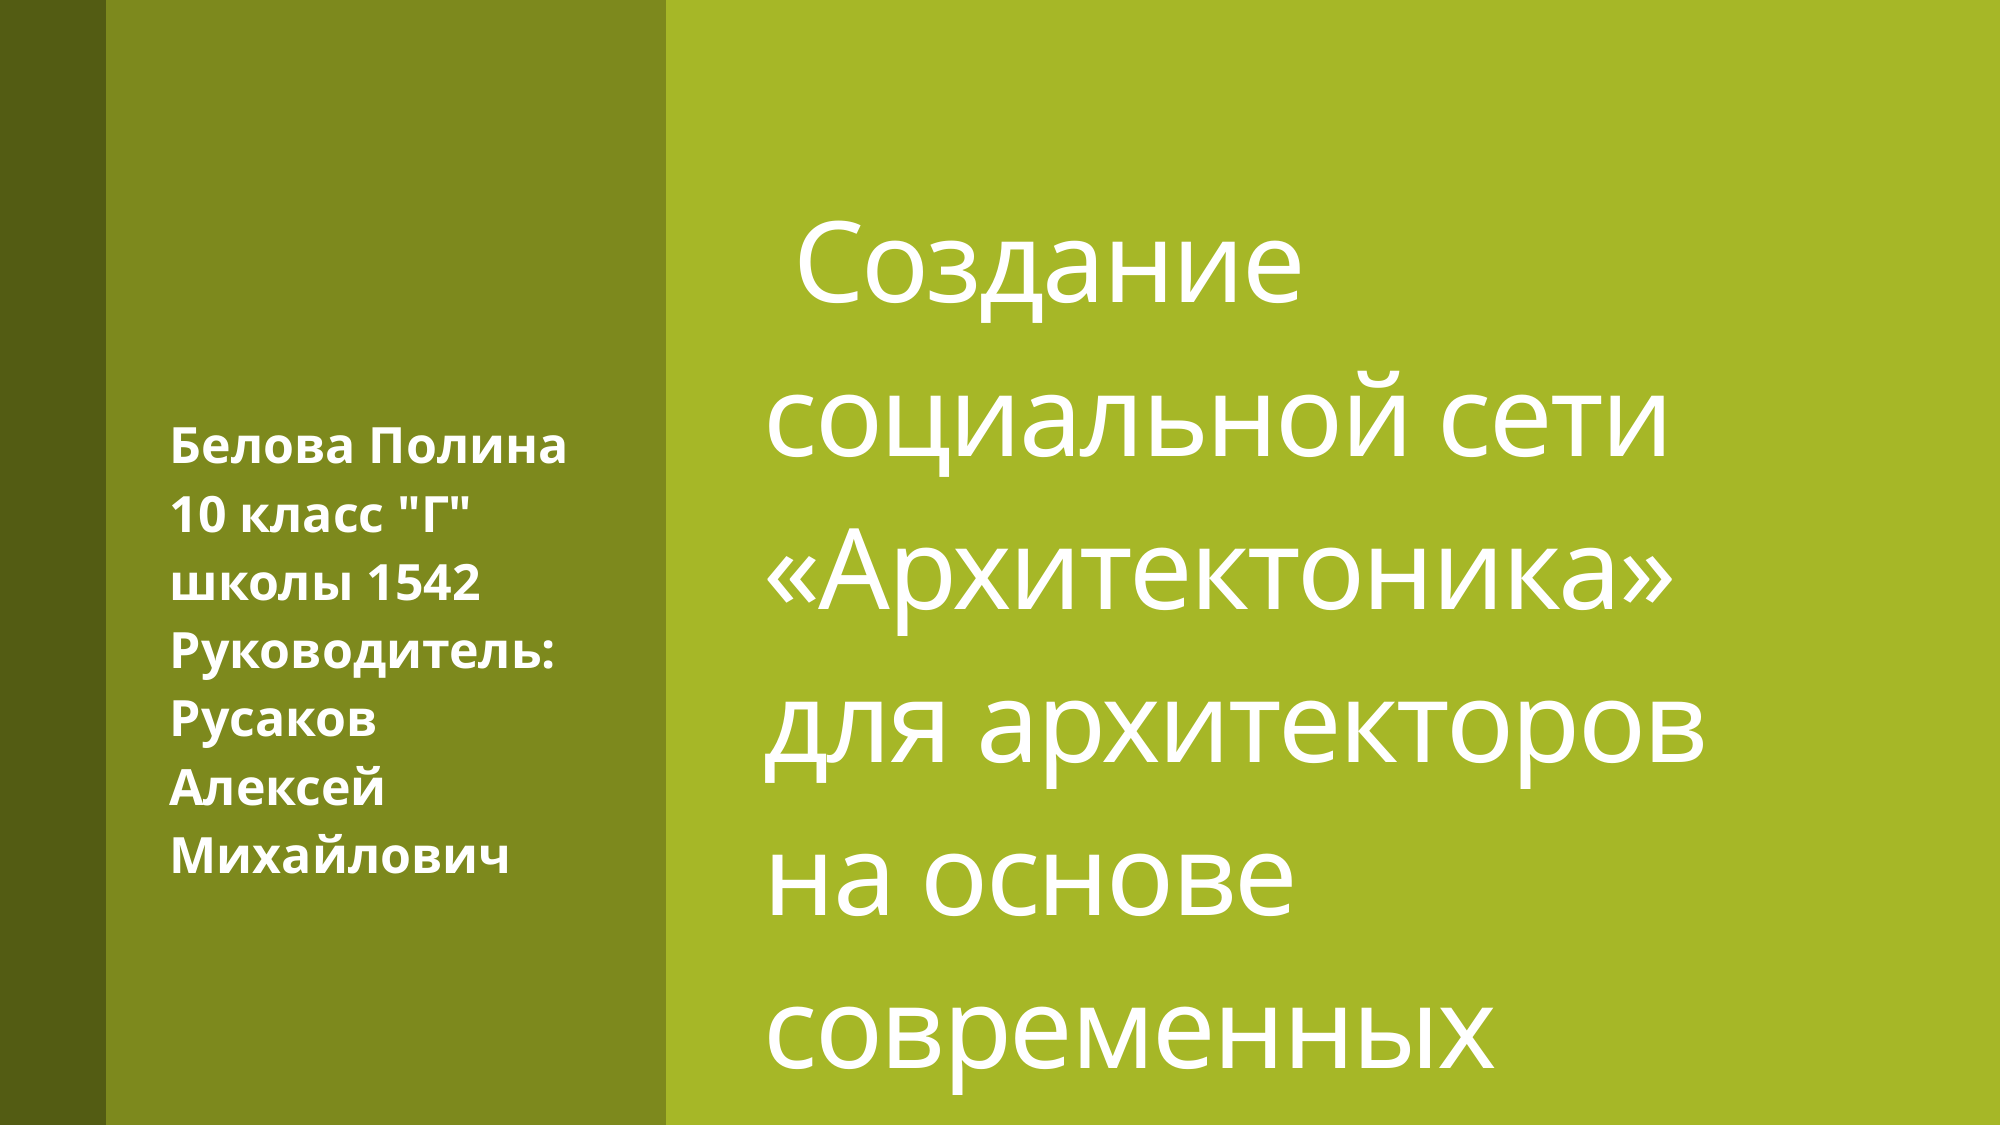

Создание социальной сети «Архитектоника» для архитекторов на основе современных технологий
Белова Полина
10 класс "Г" школы 1542
Руководитель: Русаков Алексей Михайлович